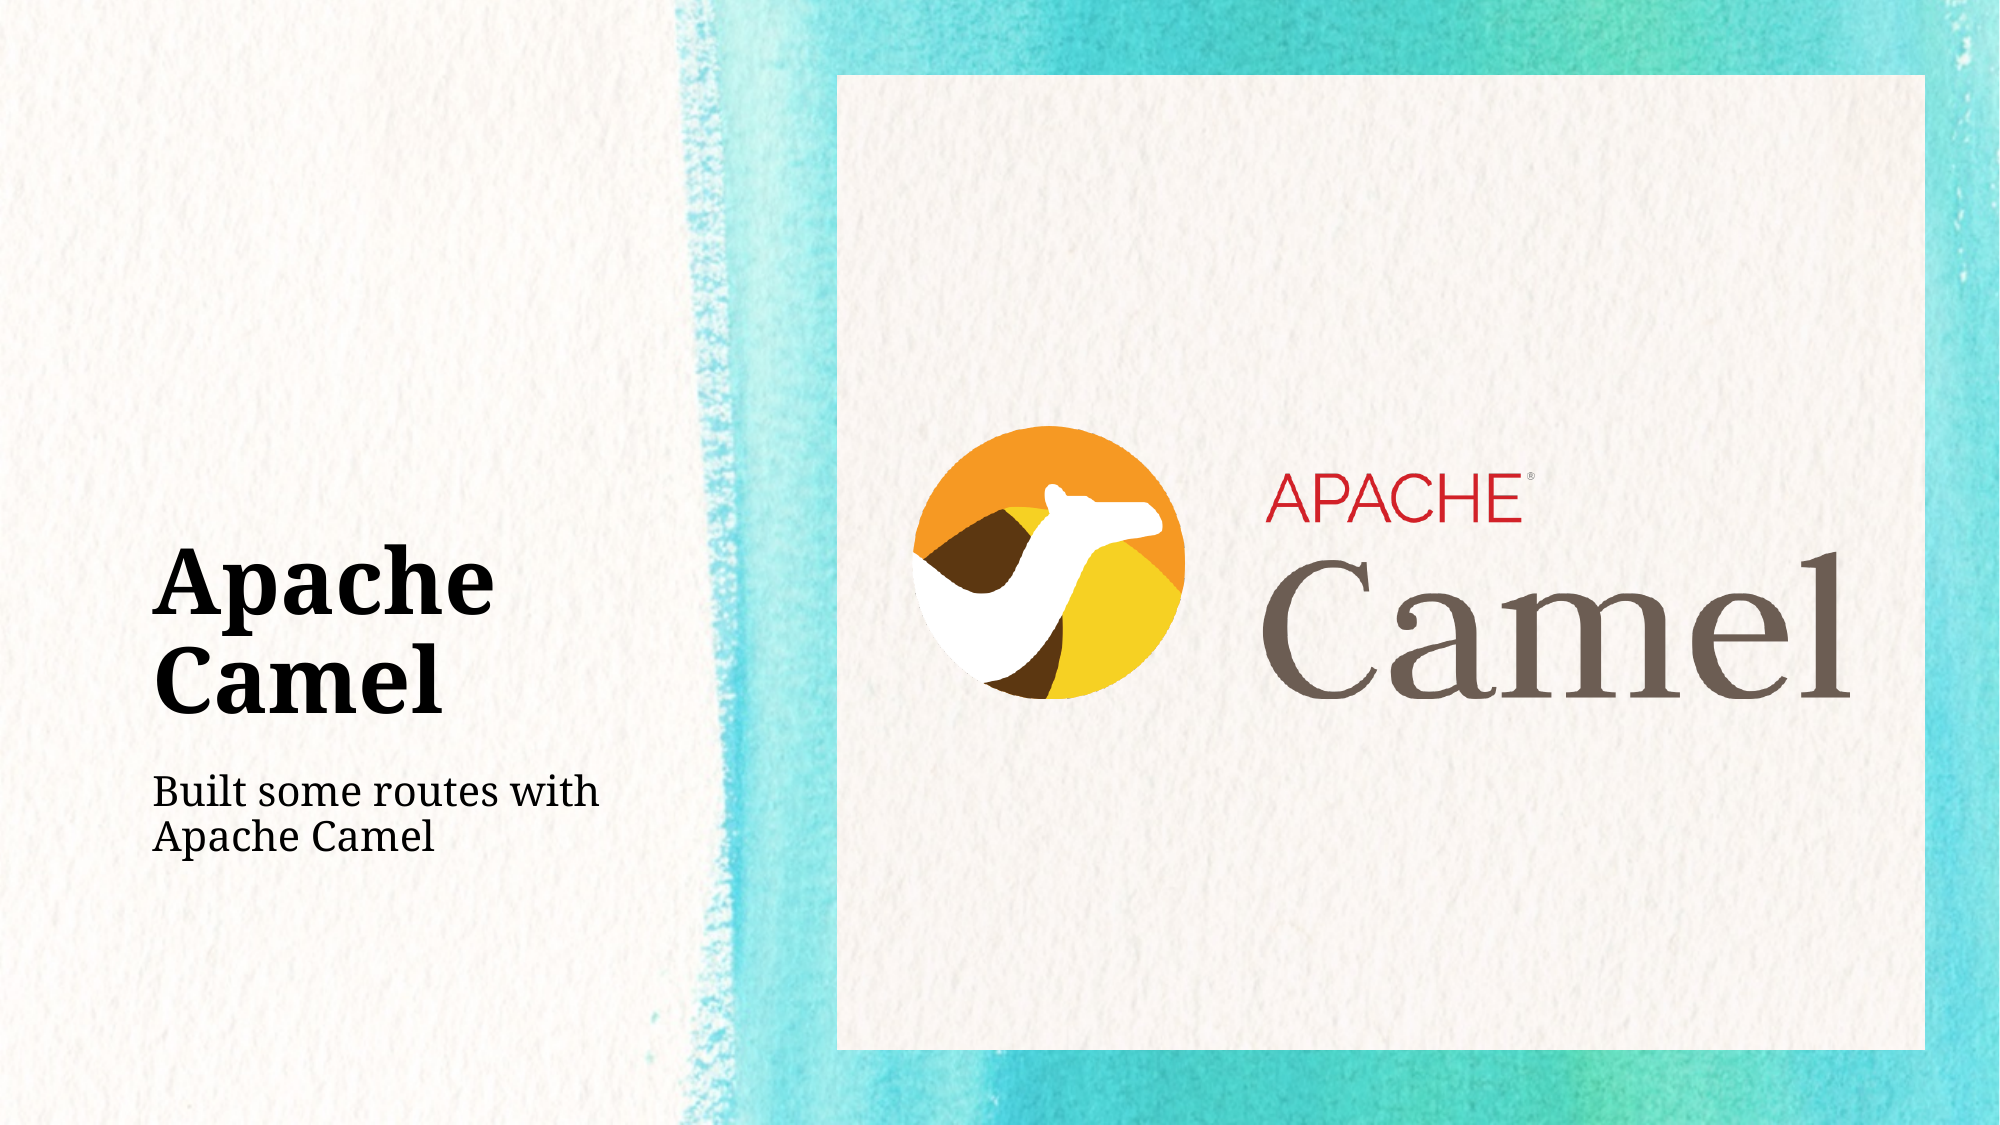

# Apache Camel
Built some routes with Apache Camel